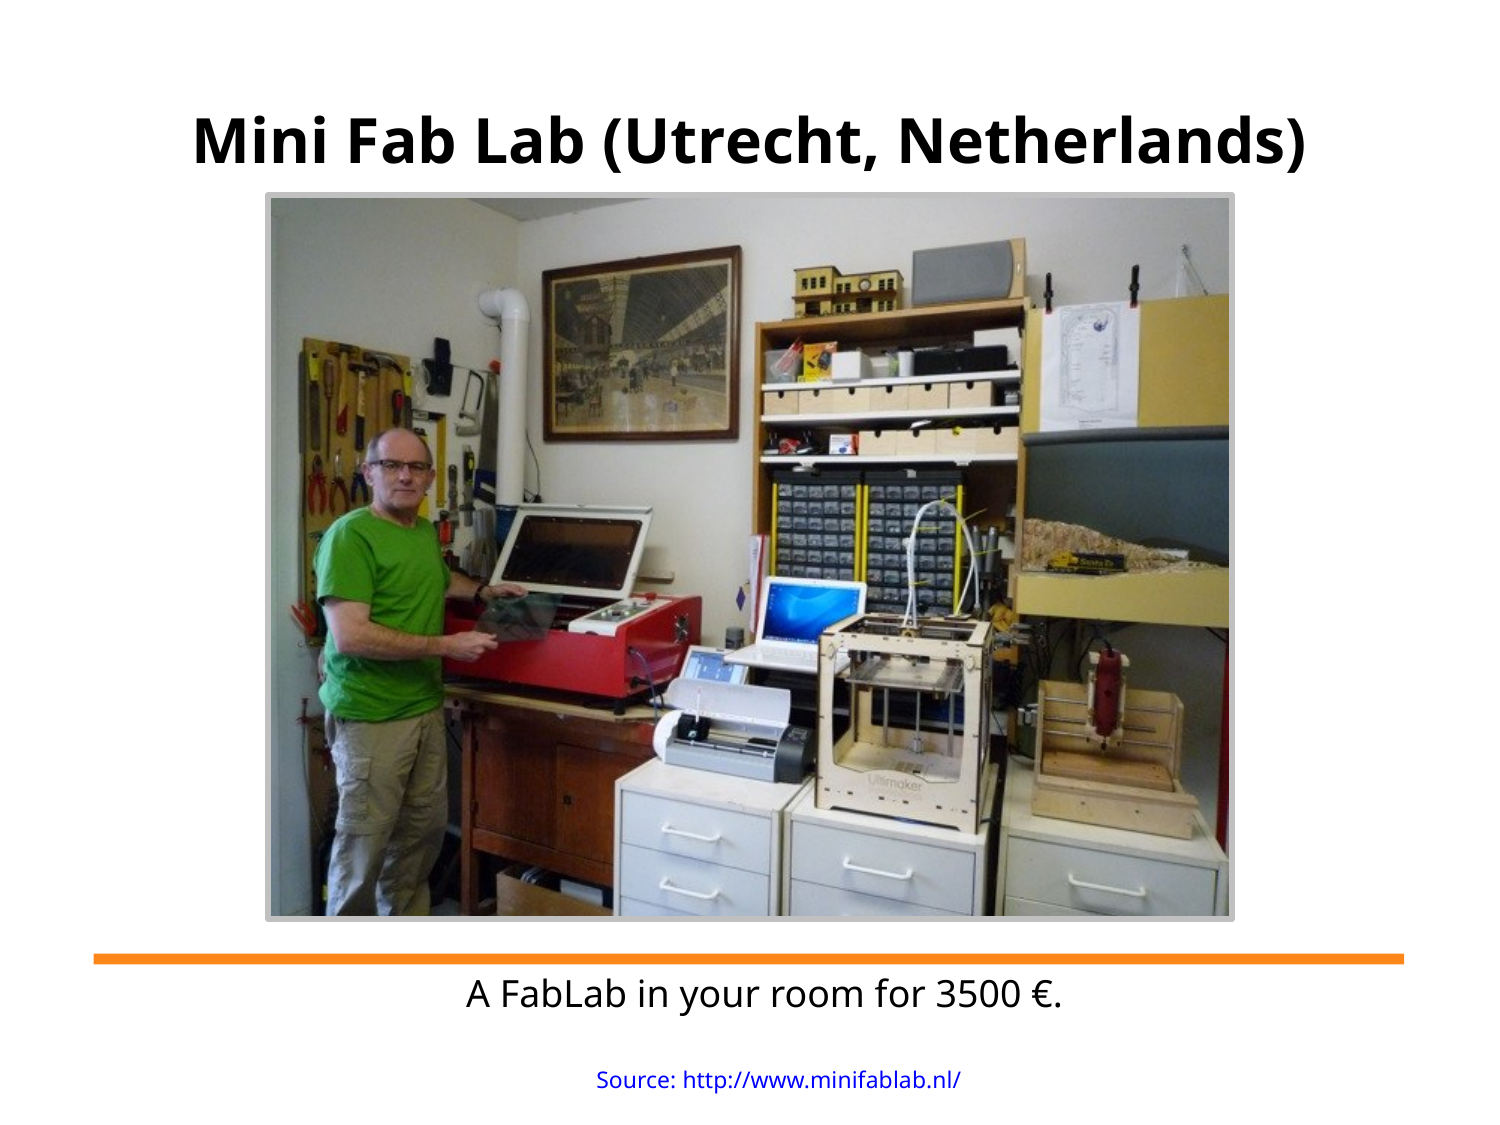

# Mini Fab Lab (Utrecht, Netherlands)
A FabLab in your room for 3500 €.
Source: http://www.minifablab.nl/